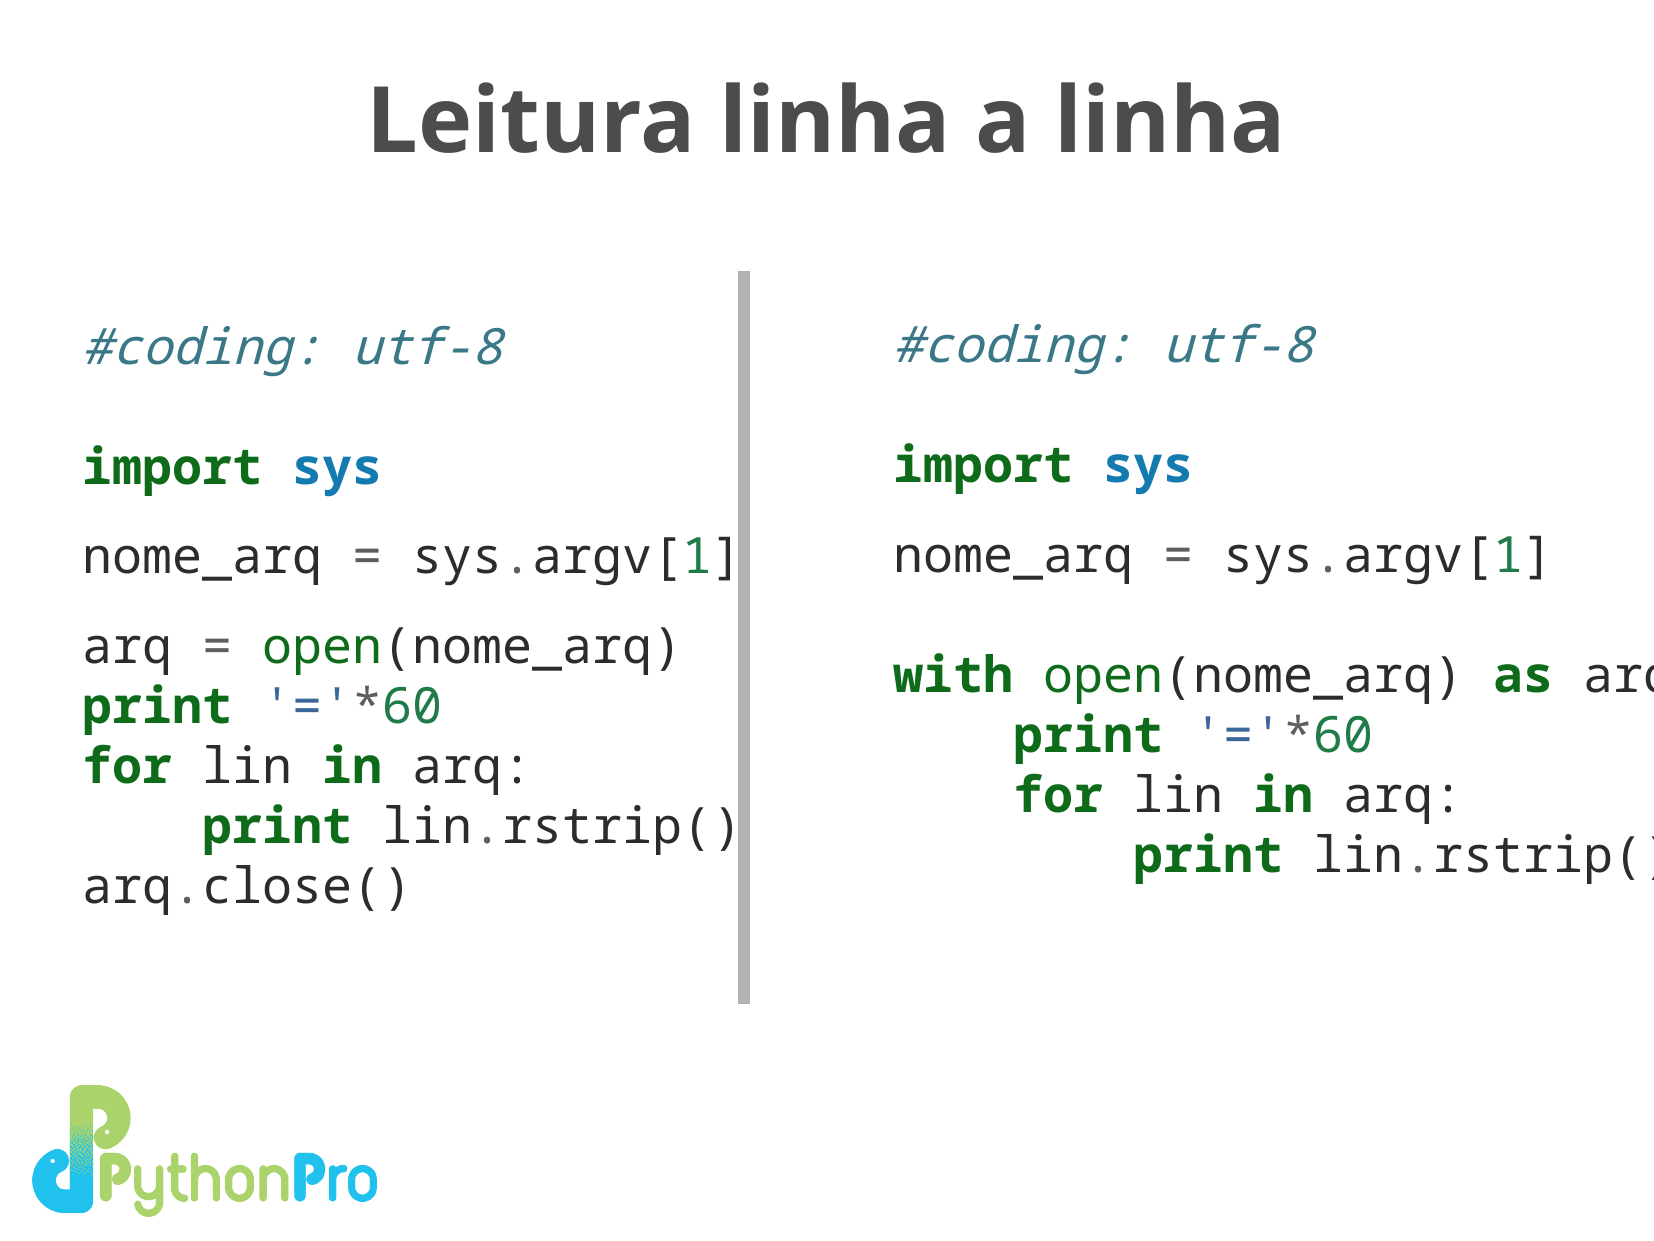

# Leitura linha a linha
#coding: utf-8
import sys
nome_arq = sys.argv[1]
arq = open(nome_arq)
print '='*60
for lin in arq:
 print lin.rstrip()
arq.close()
#coding: utf-8
import sys
nome_arq = sys.argv[1]
with open(nome_arq) as arq:
 print '='*60
 for lin in arq:
 print lin.rstrip()